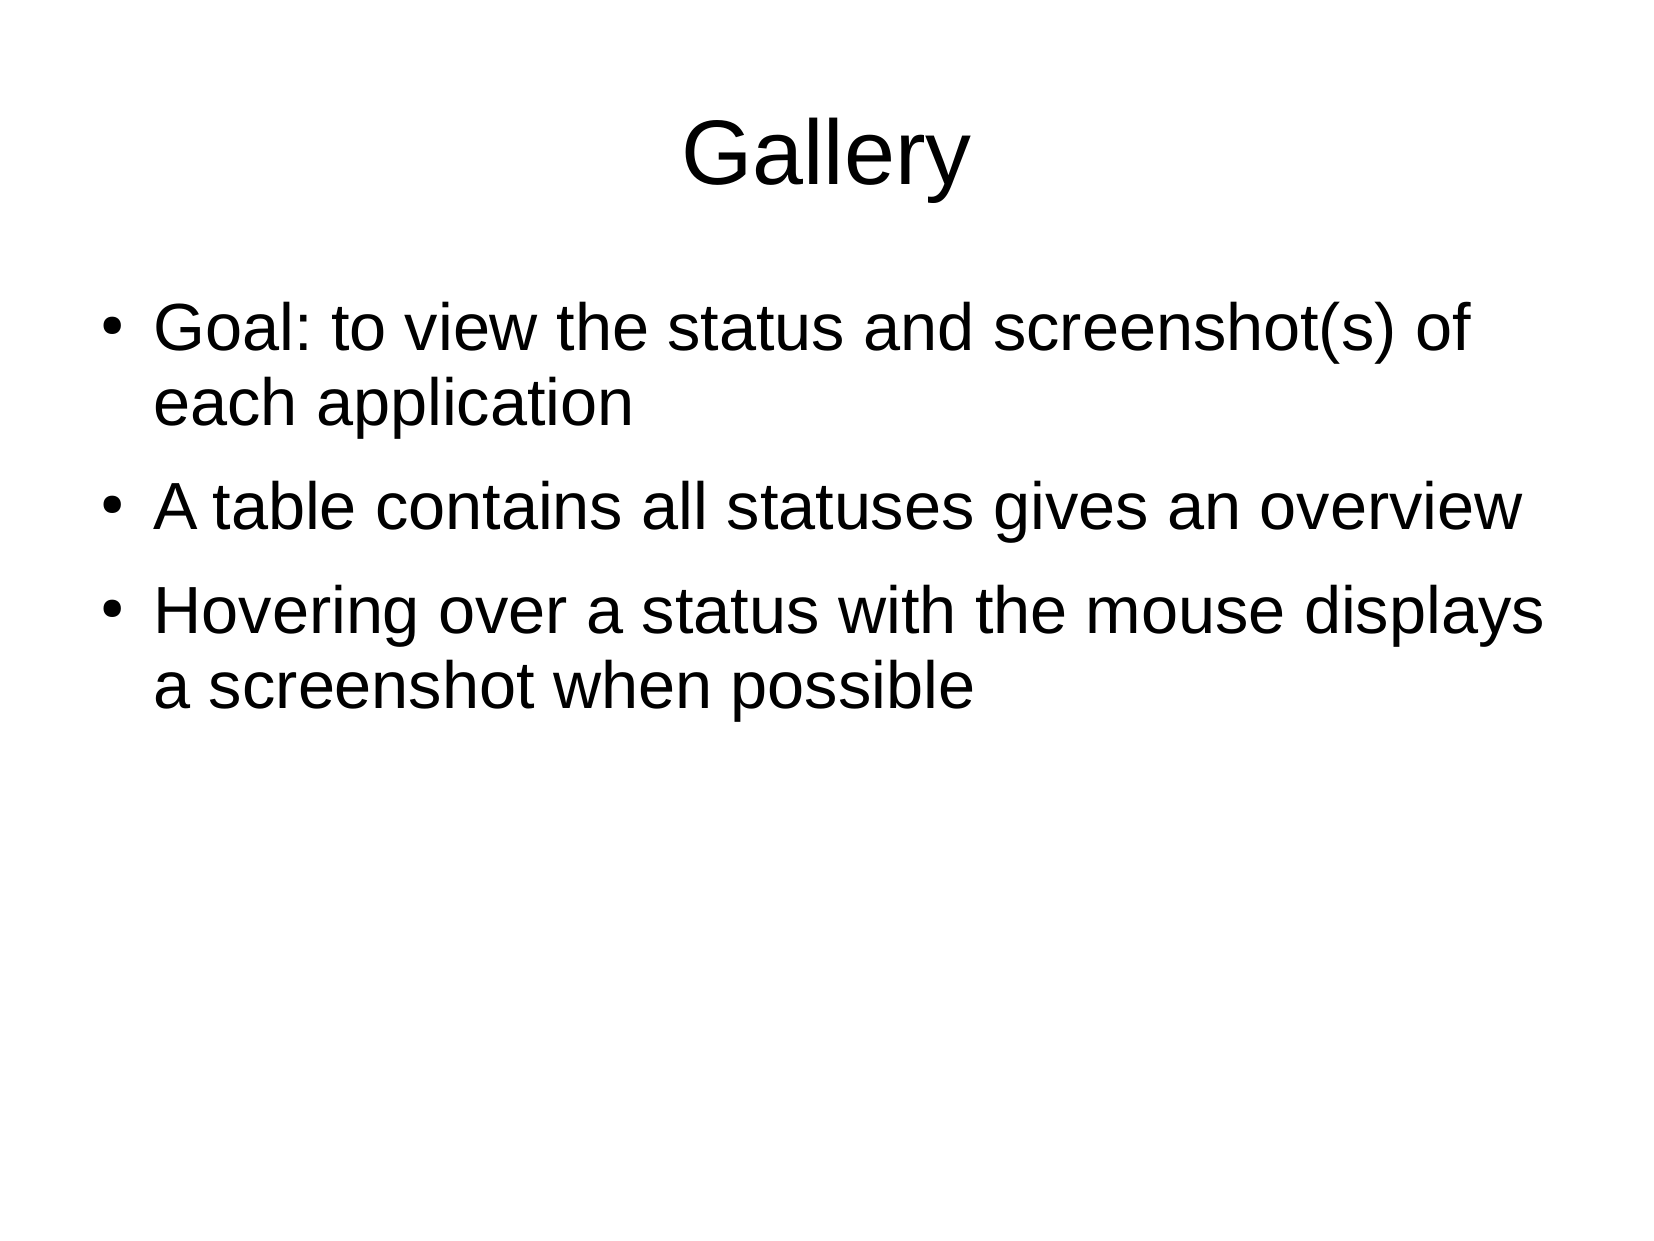

# Gallery
Goal: to view the status and screenshot(s) of each application
A table contains all statuses gives an overview
Hovering over a status with the mouse displays a screenshot when possible